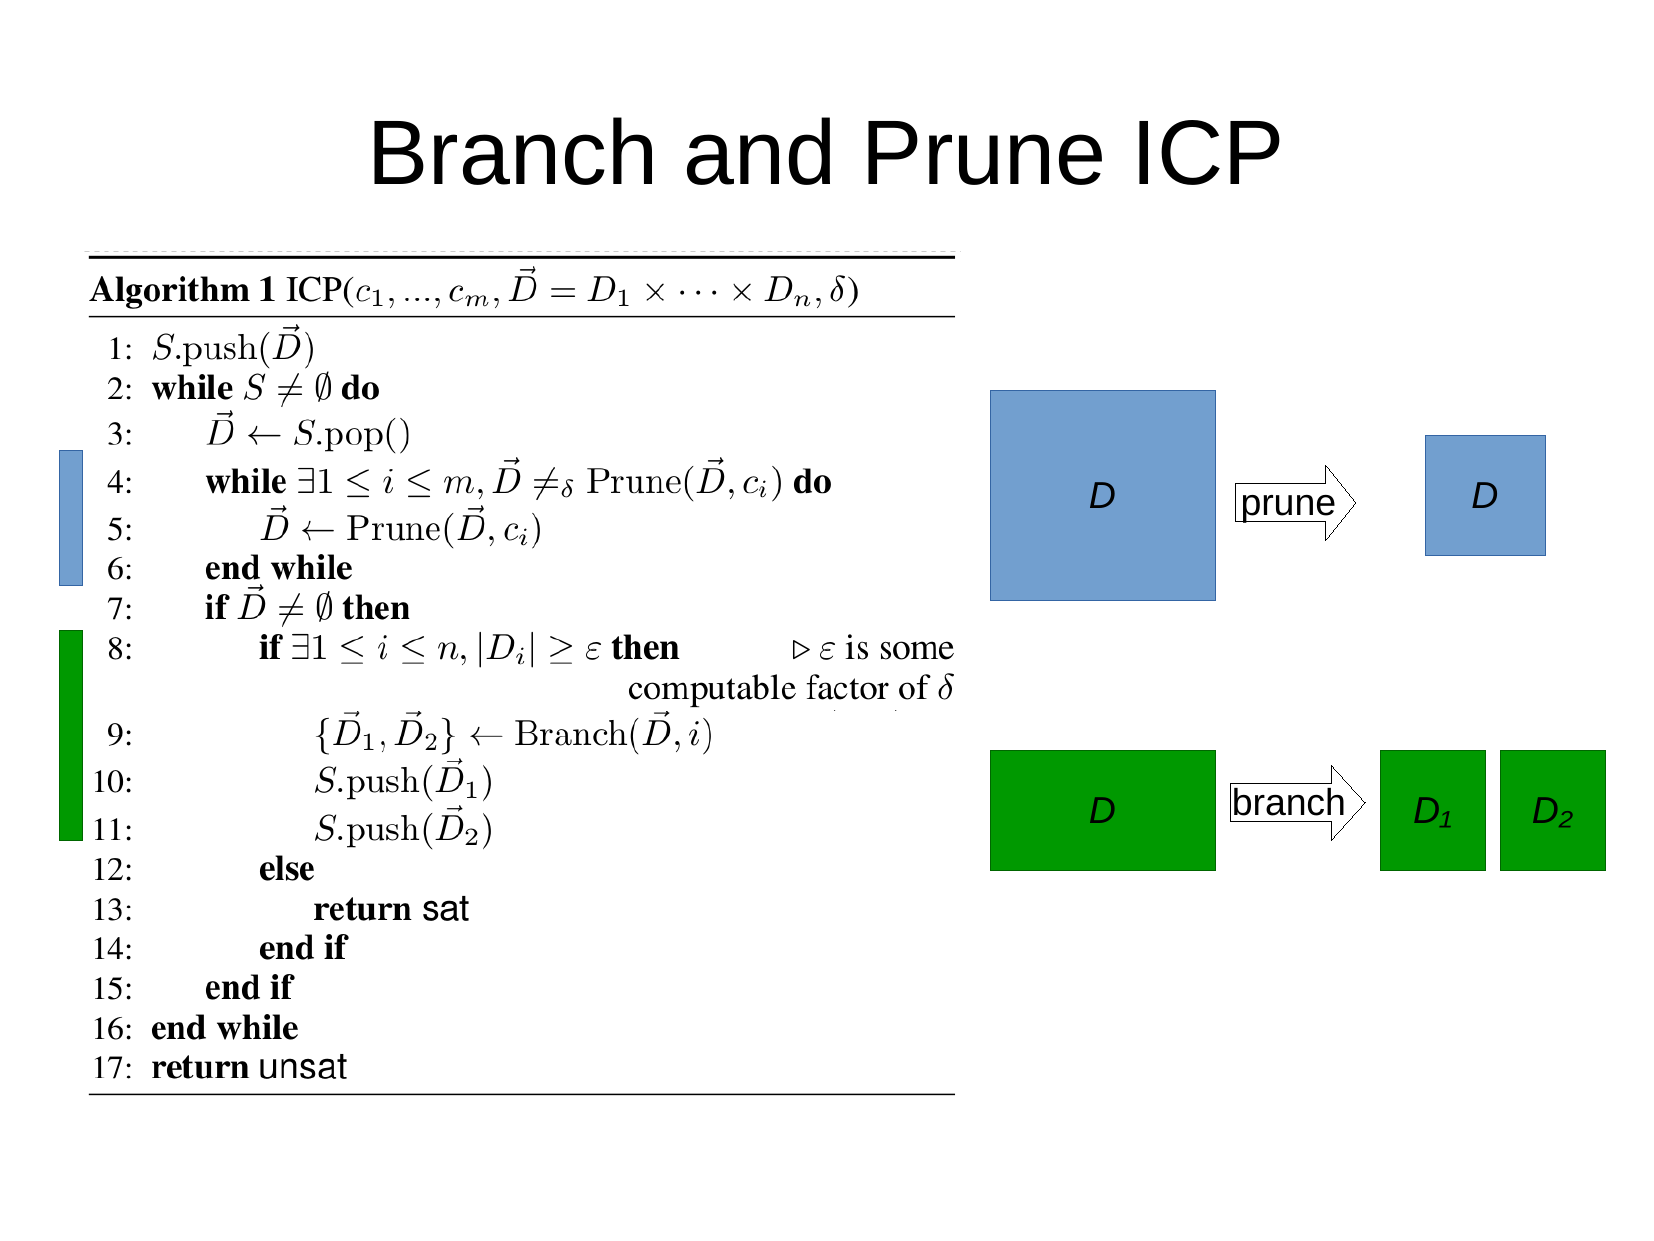

# Branch and Prune ICP
D
D
prune
D
D₁
D₂
branch